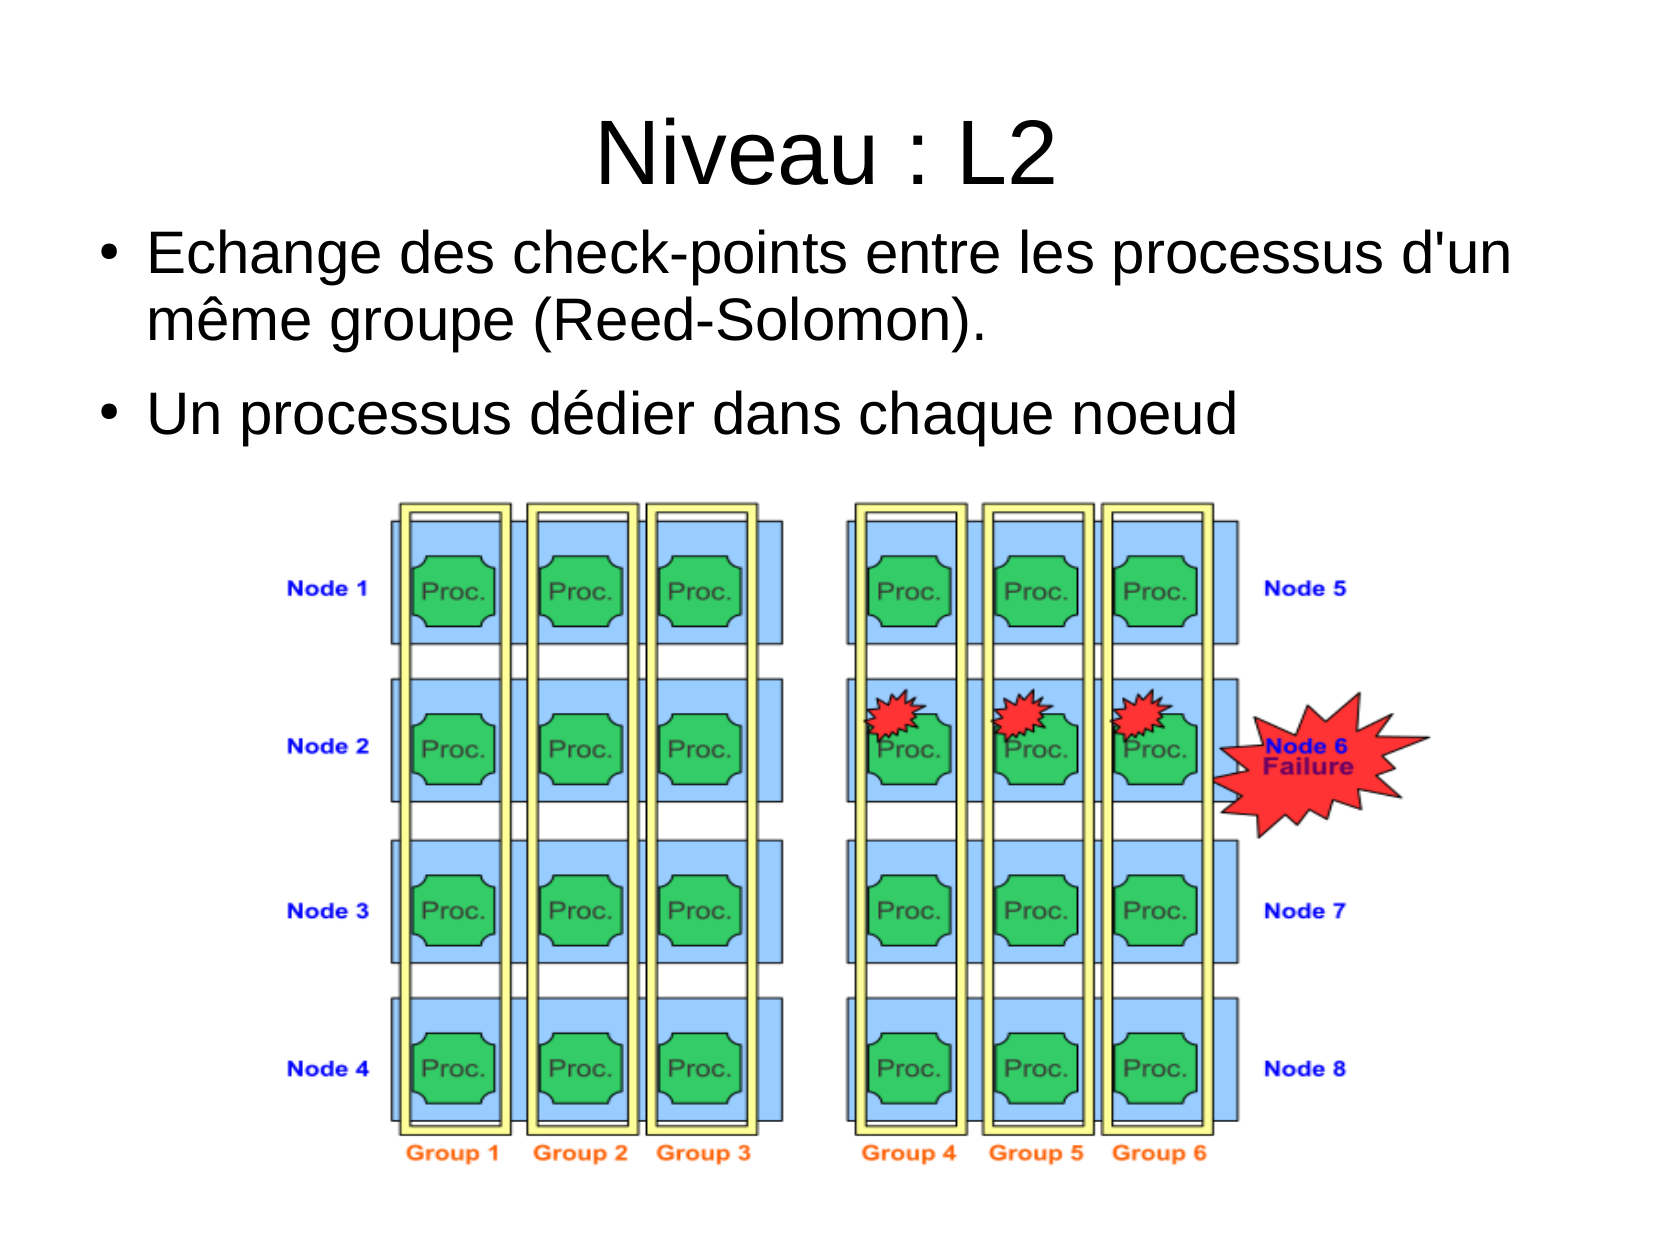

# Niveau : L2
Echange des check-points entre les processus d'un même groupe (Reed-Solomon).
Un processus dédier dans chaque noeud